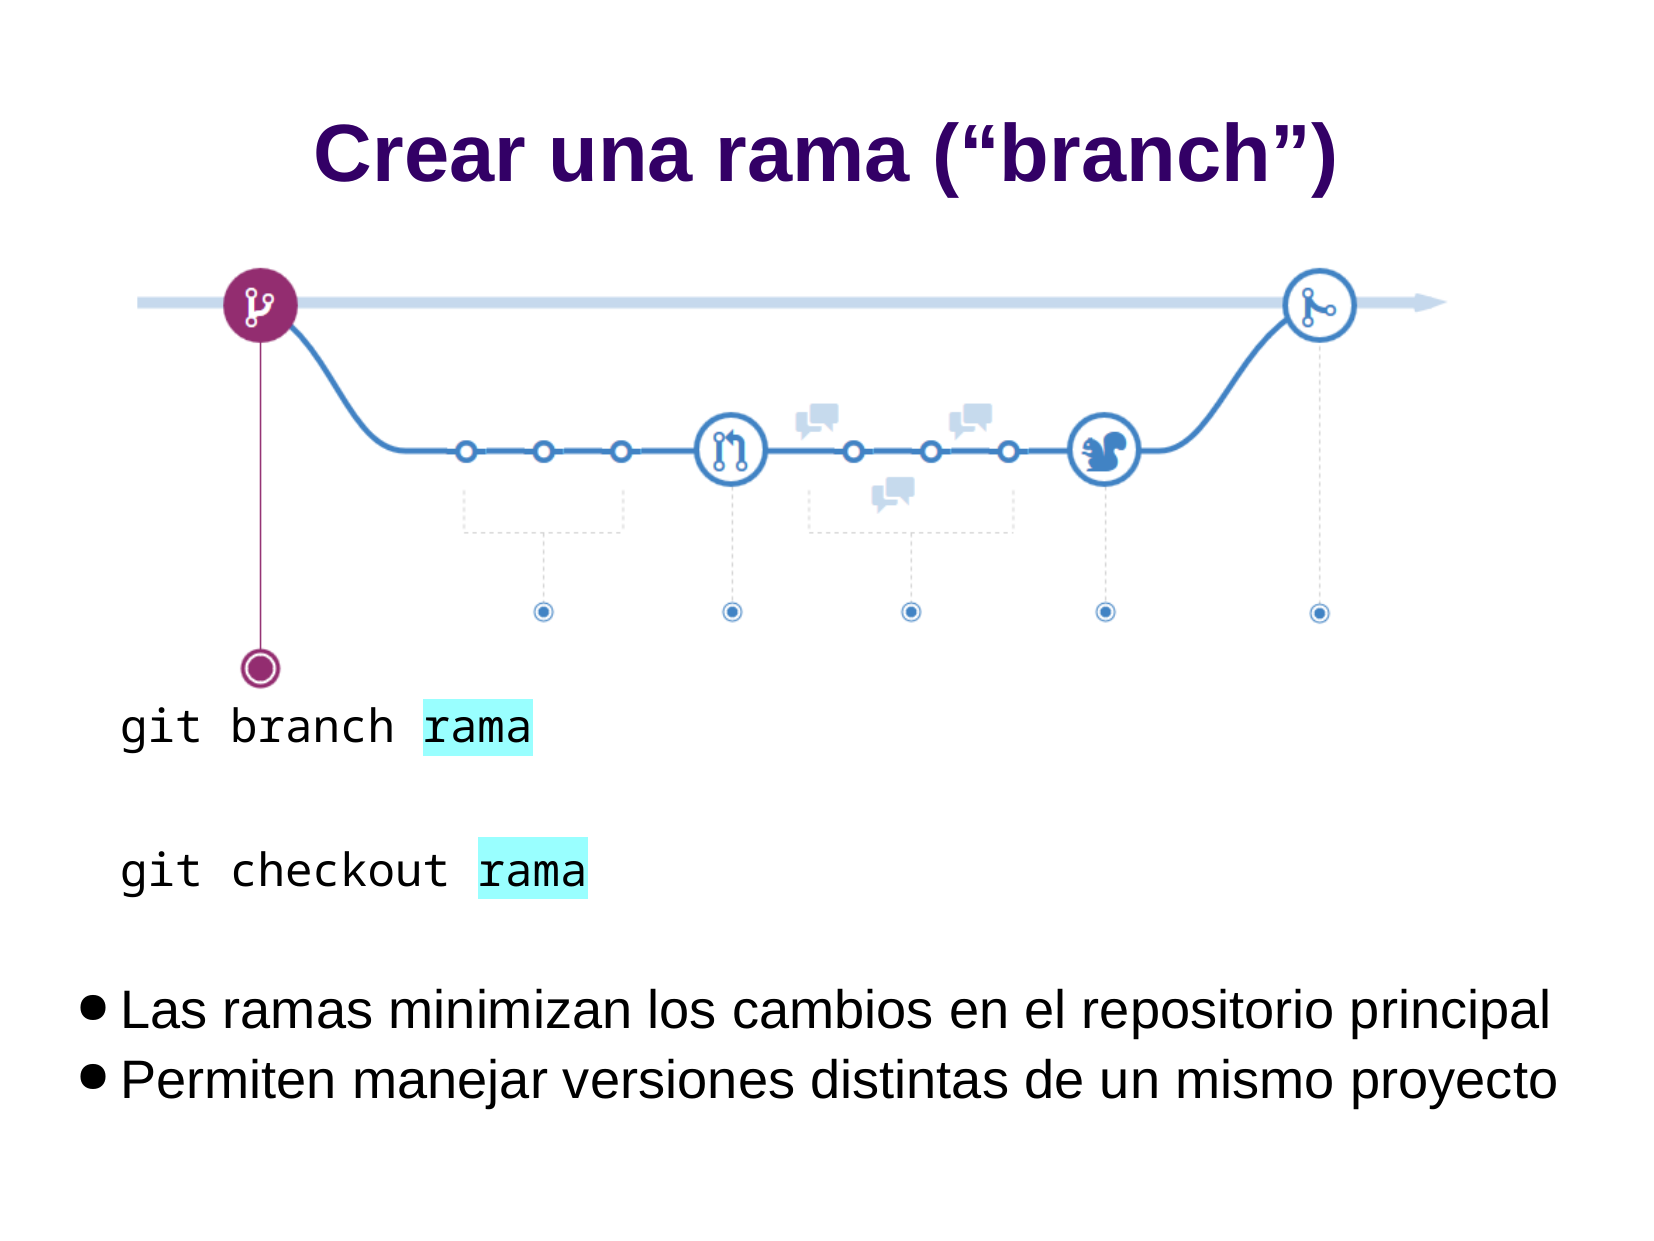

# Crear una rama (“branch”)
git branch rama
git checkout rama
Las ramas minimizan los cambios en el repositorio principal
Permiten manejar versiones distintas de un mismo proyecto